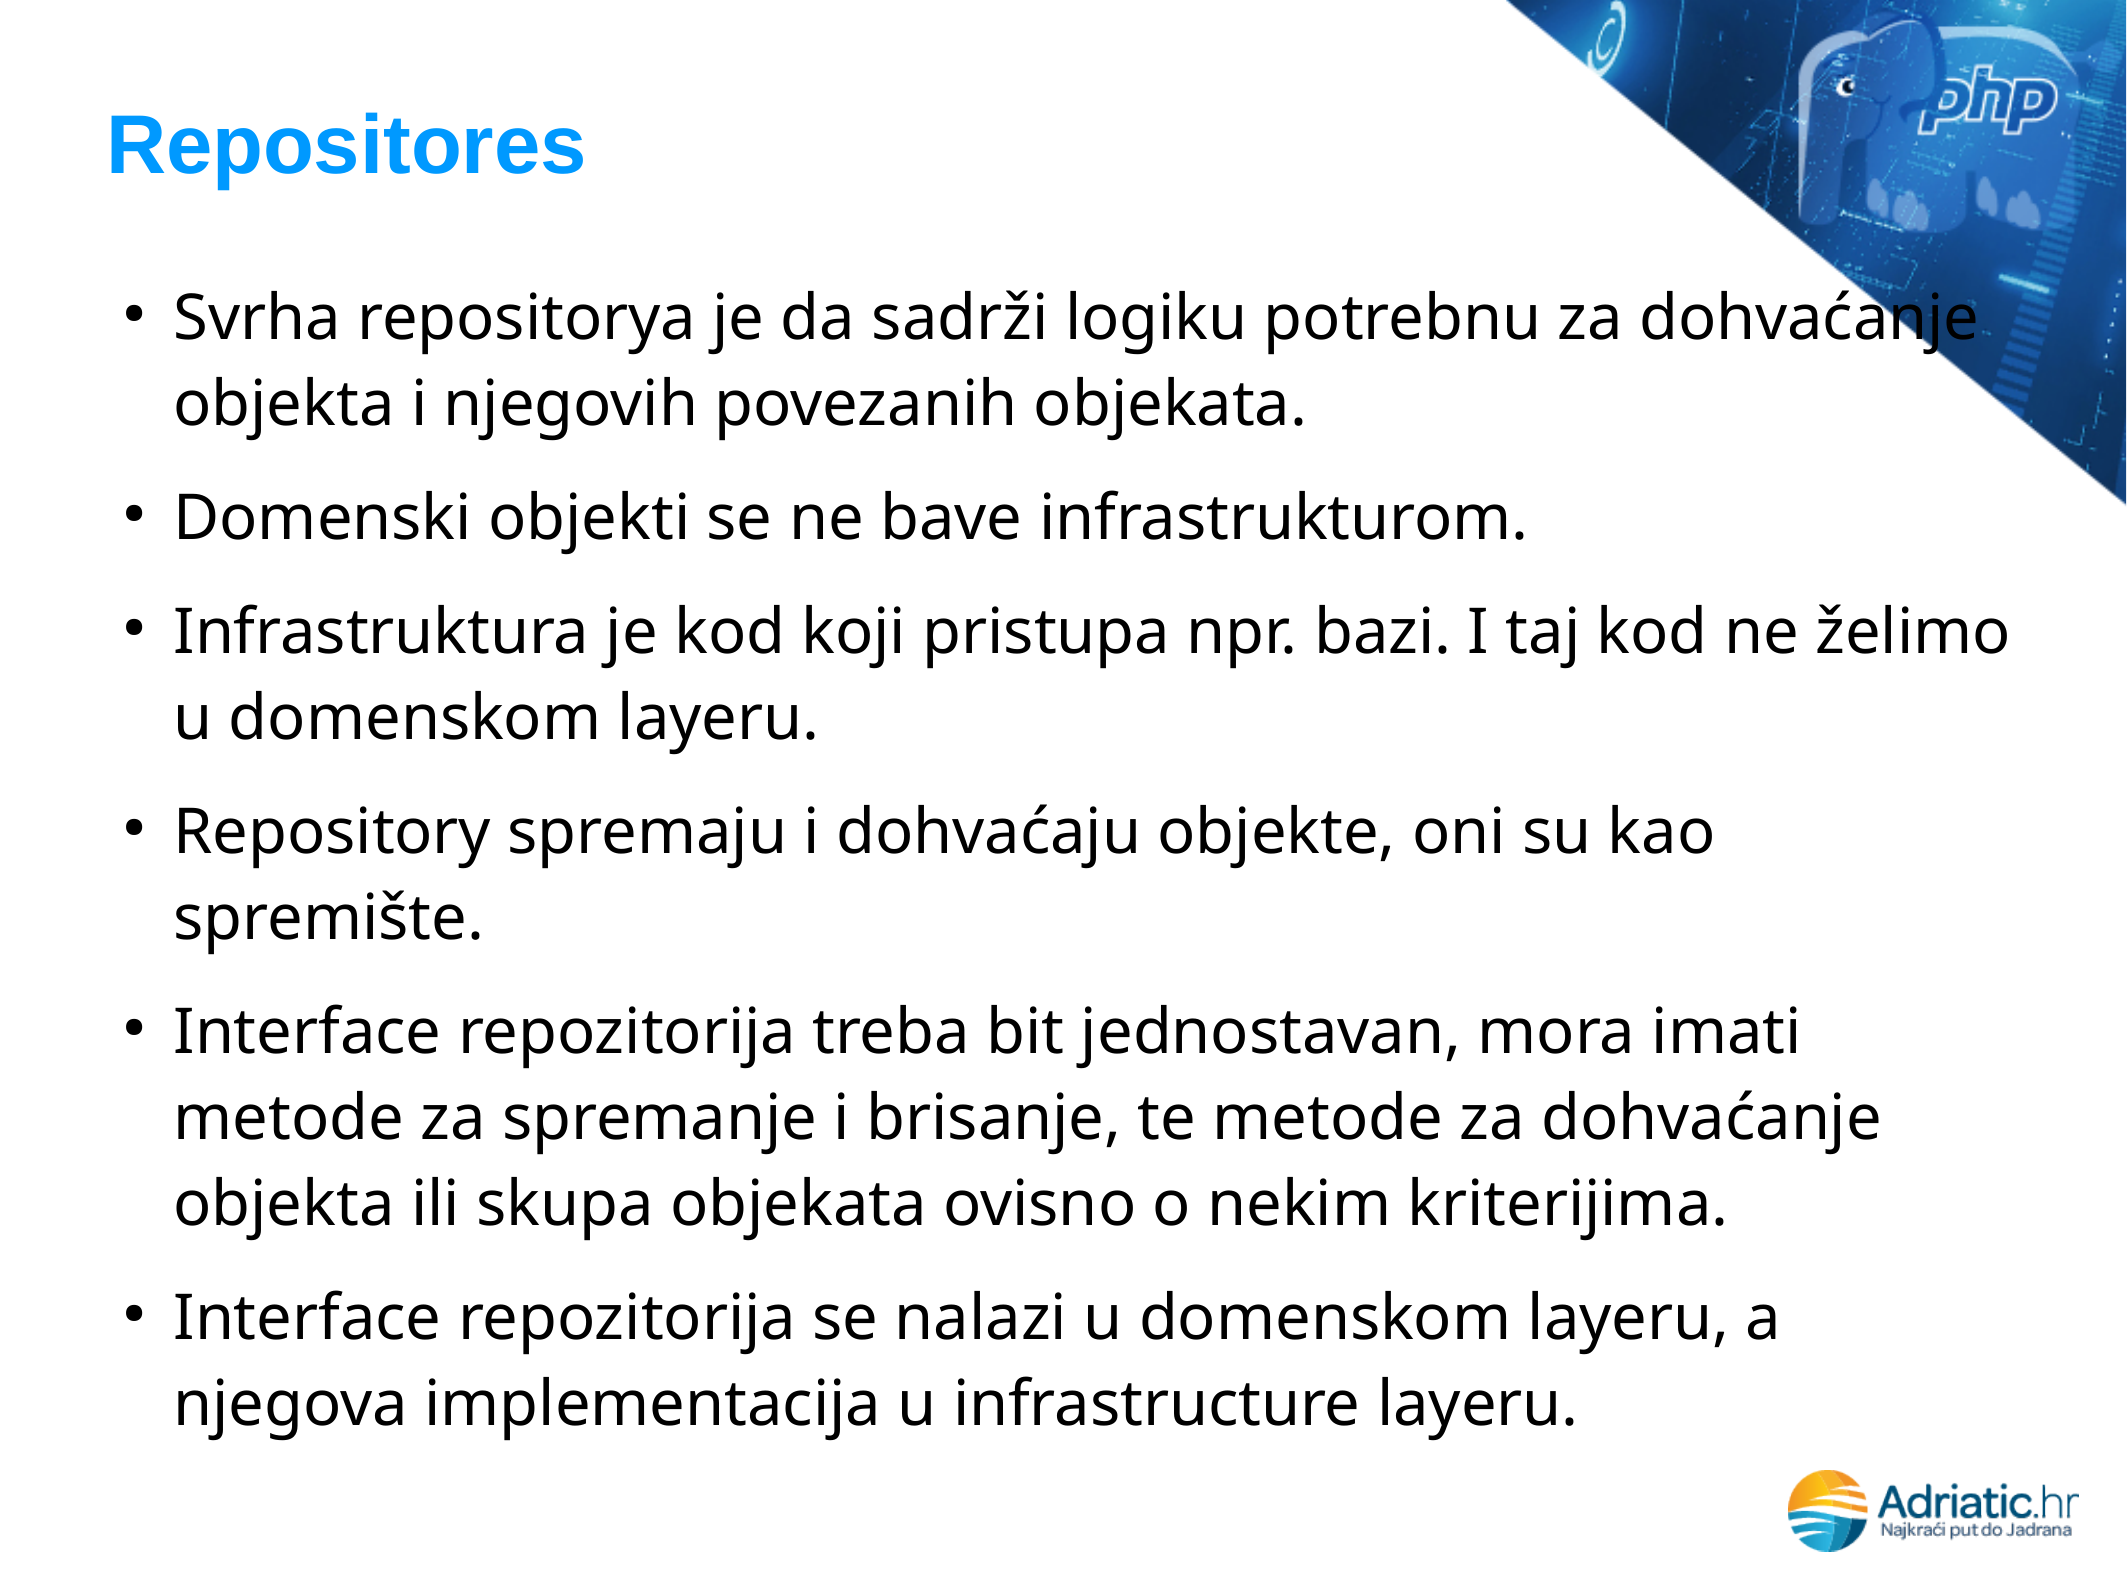

# Repositores
Svrha repositorya je da sadrži logiku potrebnu za dohvaćanje objekta i njegovih povezanih objekata.
Domenski objekti se ne bave infrastrukturom.
Infrastruktura je kod koji pristupa npr. bazi. I taj kod ne želimo u domenskom layeru.
Repository spremaju i dohvaćaju objekte, oni su kao spremište.
Interface repozitorija treba bit jednostavan, mora imati metode za spremanje i brisanje, te metode za dohvaćanje objekta ili skupa objekata ovisno o nekim kriterijima.
Interface repozitorija se nalazi u domenskom layeru, a njegova implementacija u infrastructure layeru.